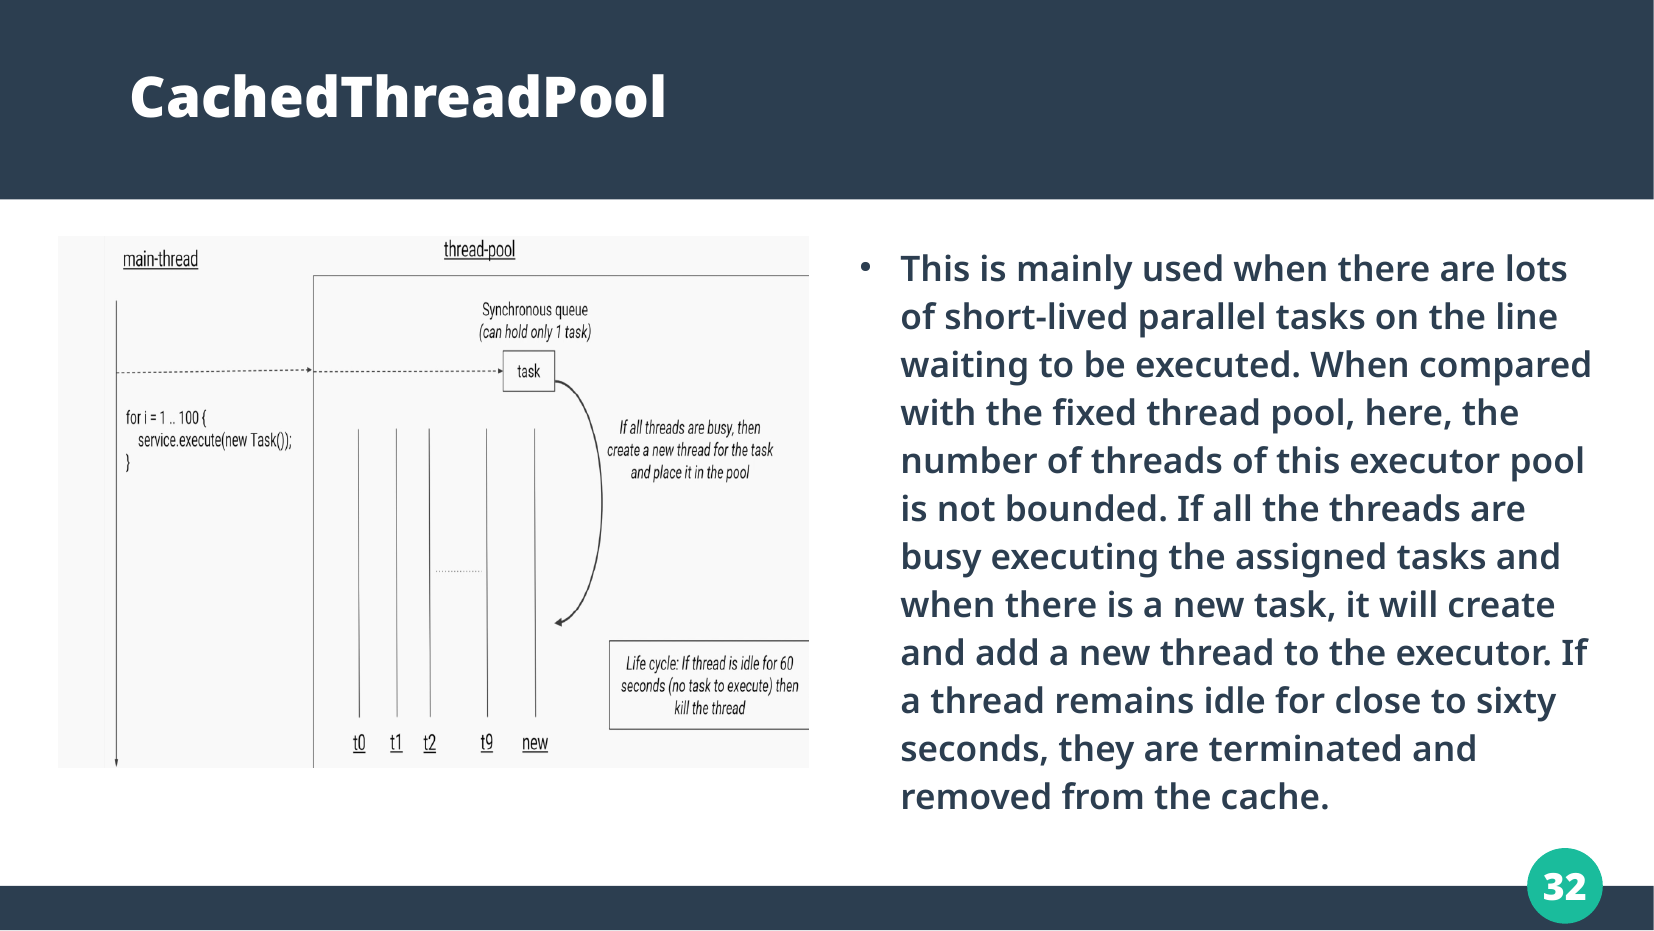

# CachedThreadPool
This is mainly used when there are lots of short-lived parallel tasks on the line waiting to be executed. When compared with the fixed thread pool, here, the number of threads of this executor pool is not bounded. If all the threads are busy executing the assigned tasks and when there is a new task, it will create and add a new thread to the executor. If a thread remains idle for close to sixty seconds, they are terminated and removed from the cache.